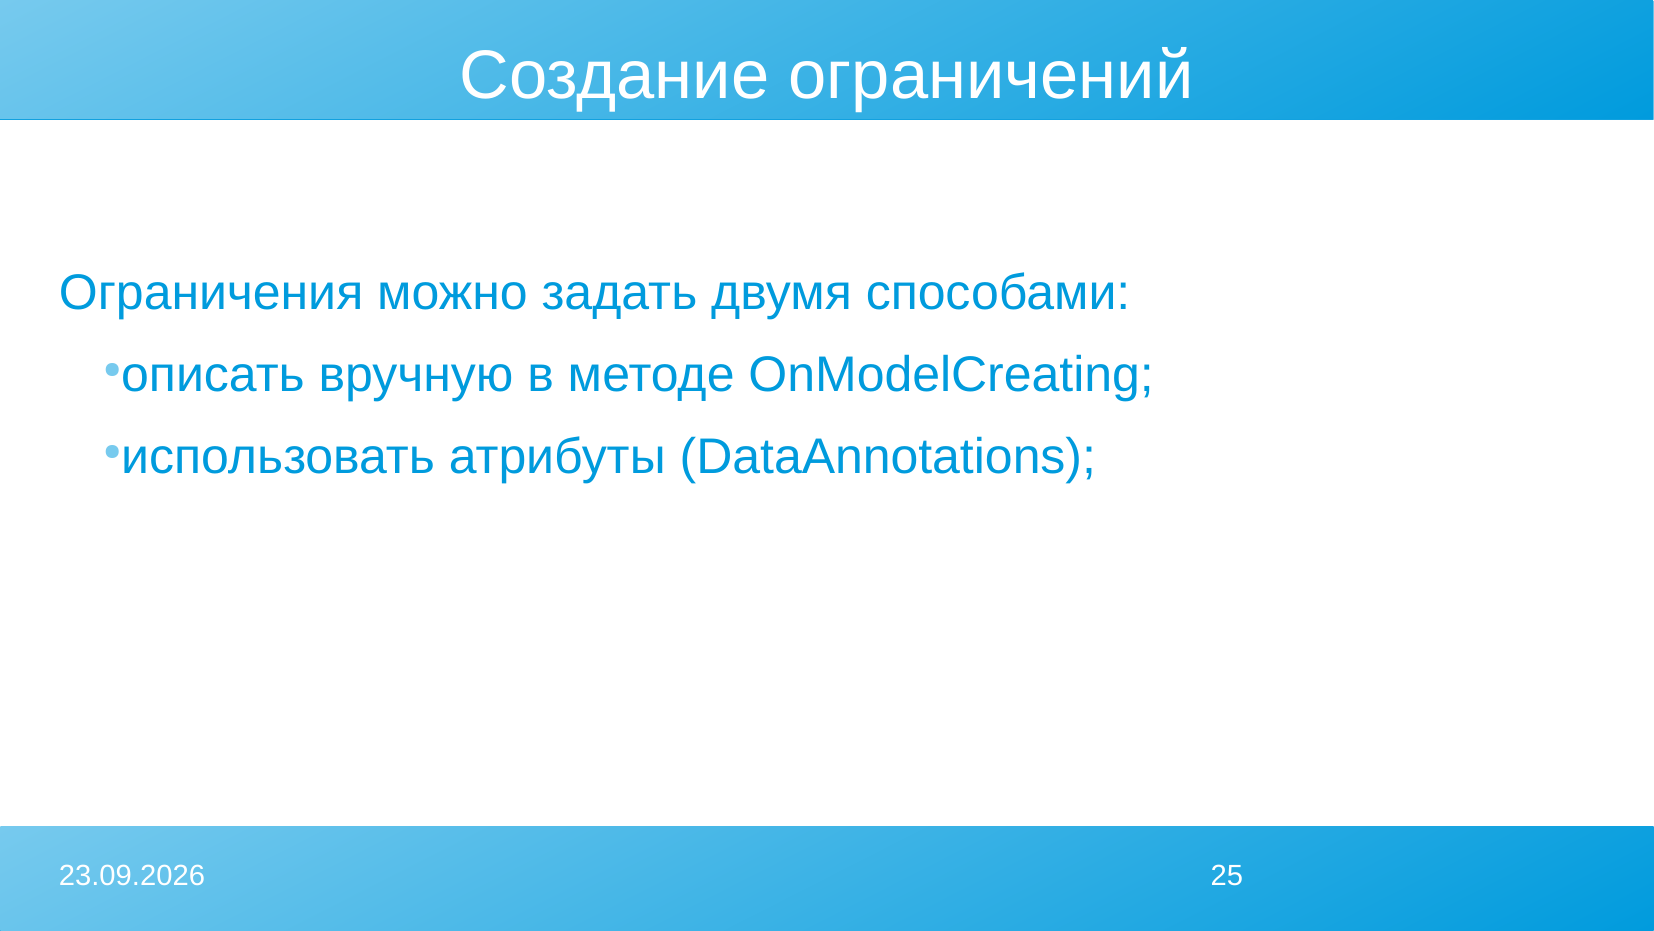

# Создание ограничений
Ограничения можно задать двумя способами:
описать вручную в методе OnModelCreating;
использовать атрибуты (DataAnnotations);